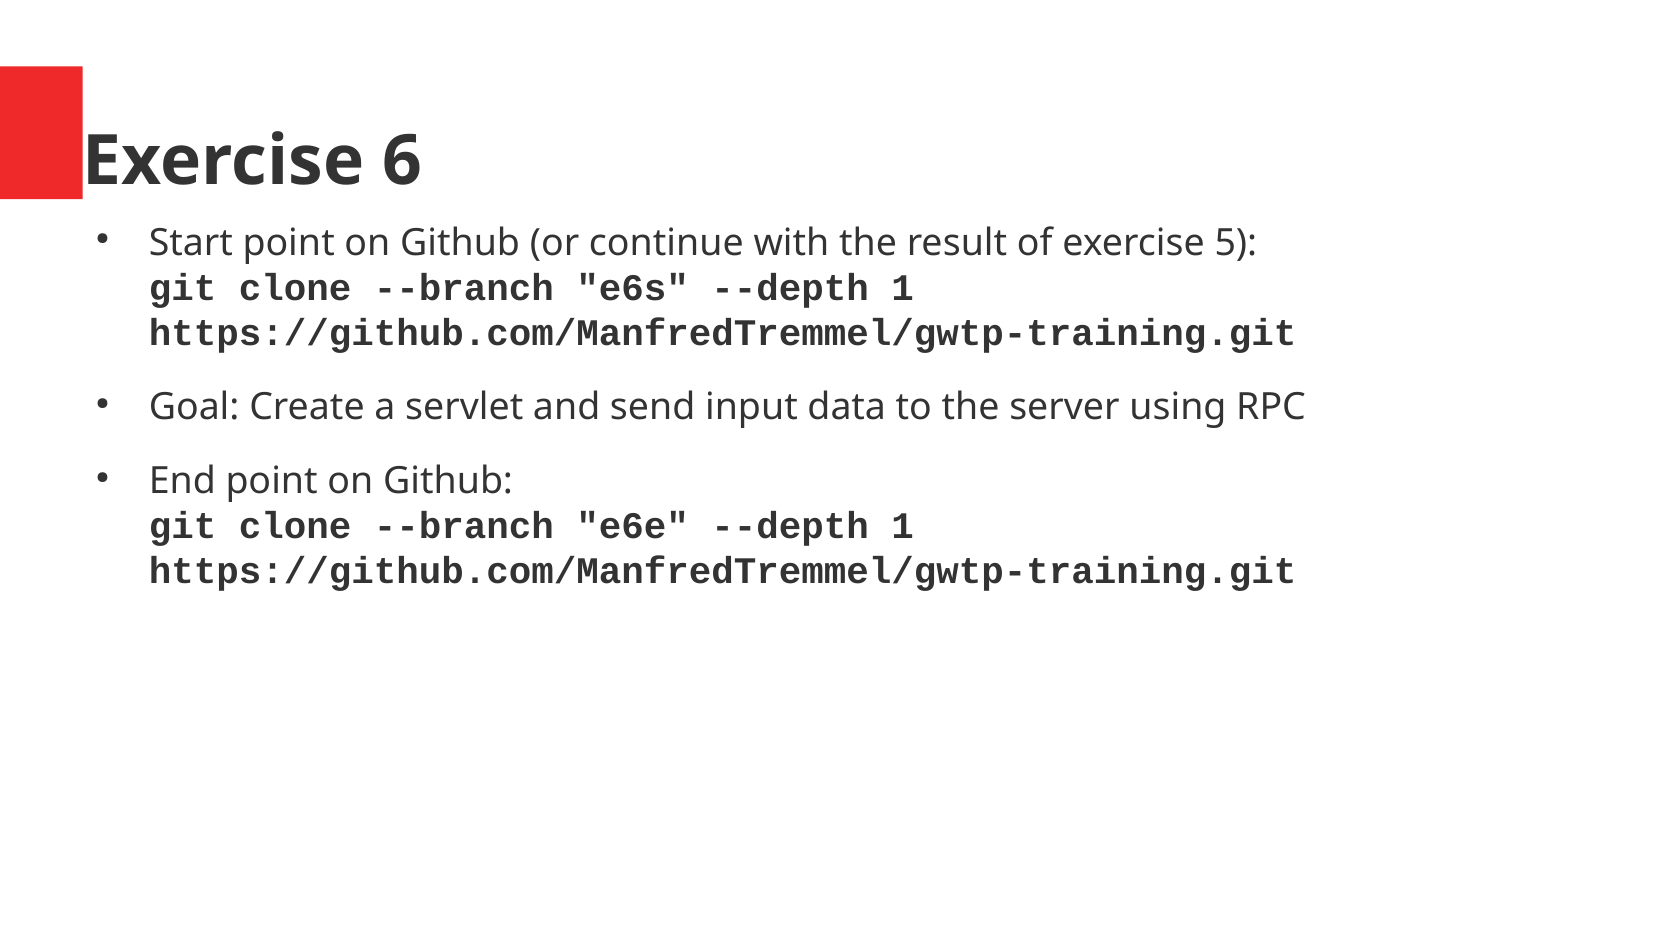

# Exercise 6
Start point on Github (or continue with the result of exercise 5):
git clone --branch "e6s" --depth 1 https://github.com/ManfredTremmel/gwtp-training.git
Goal: Create a servlet and send input data to the server using RPC
End point on Github:
git clone --branch "e6e" --depth 1 https://github.com/ManfredTremmel/gwtp-training.git